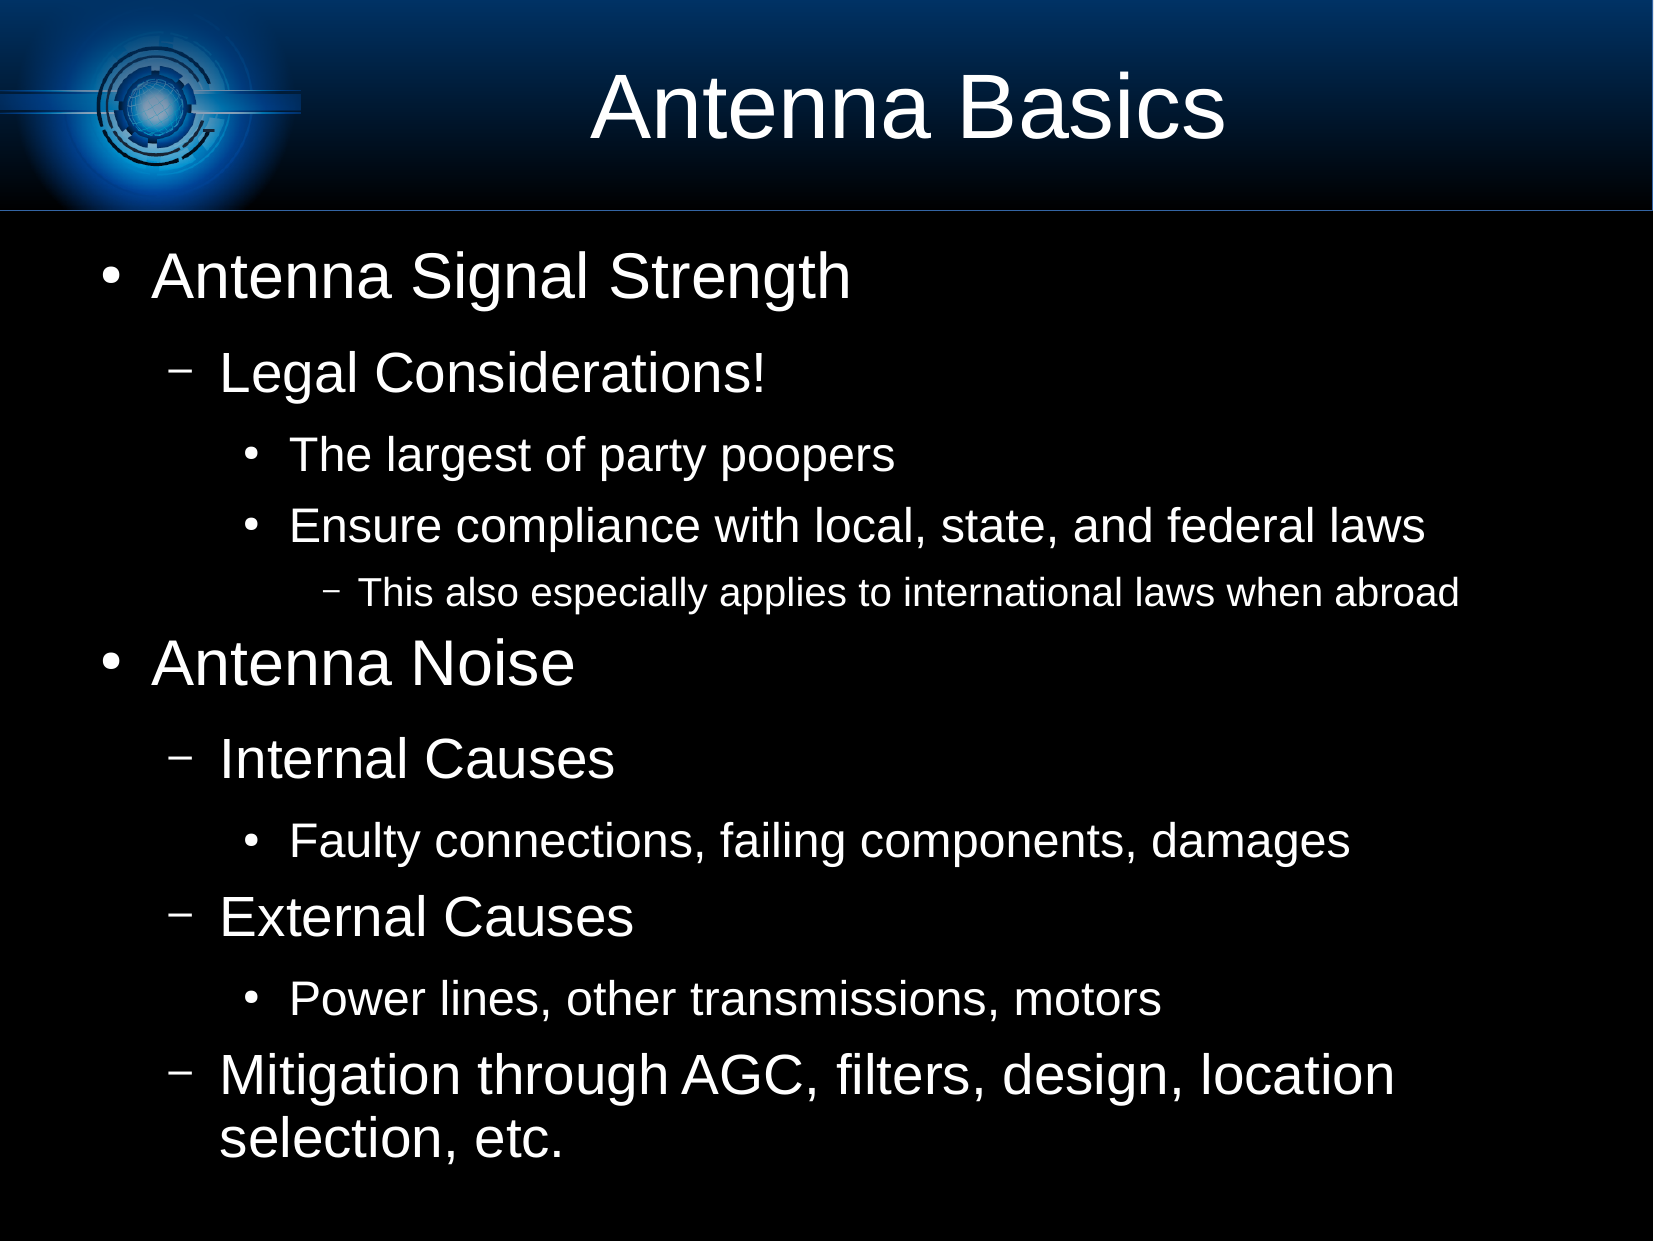

# Antenna Basics
Antenna Signal Strength
Legal Considerations!
The largest of party poopers
Ensure compliance with local, state, and federal laws
This also especially applies to international laws when abroad
Antenna Noise
Internal Causes
Faulty connections, failing components, damages
External Causes
Power lines, other transmissions, motors
Mitigation through AGC, filters, design, location selection, etc.